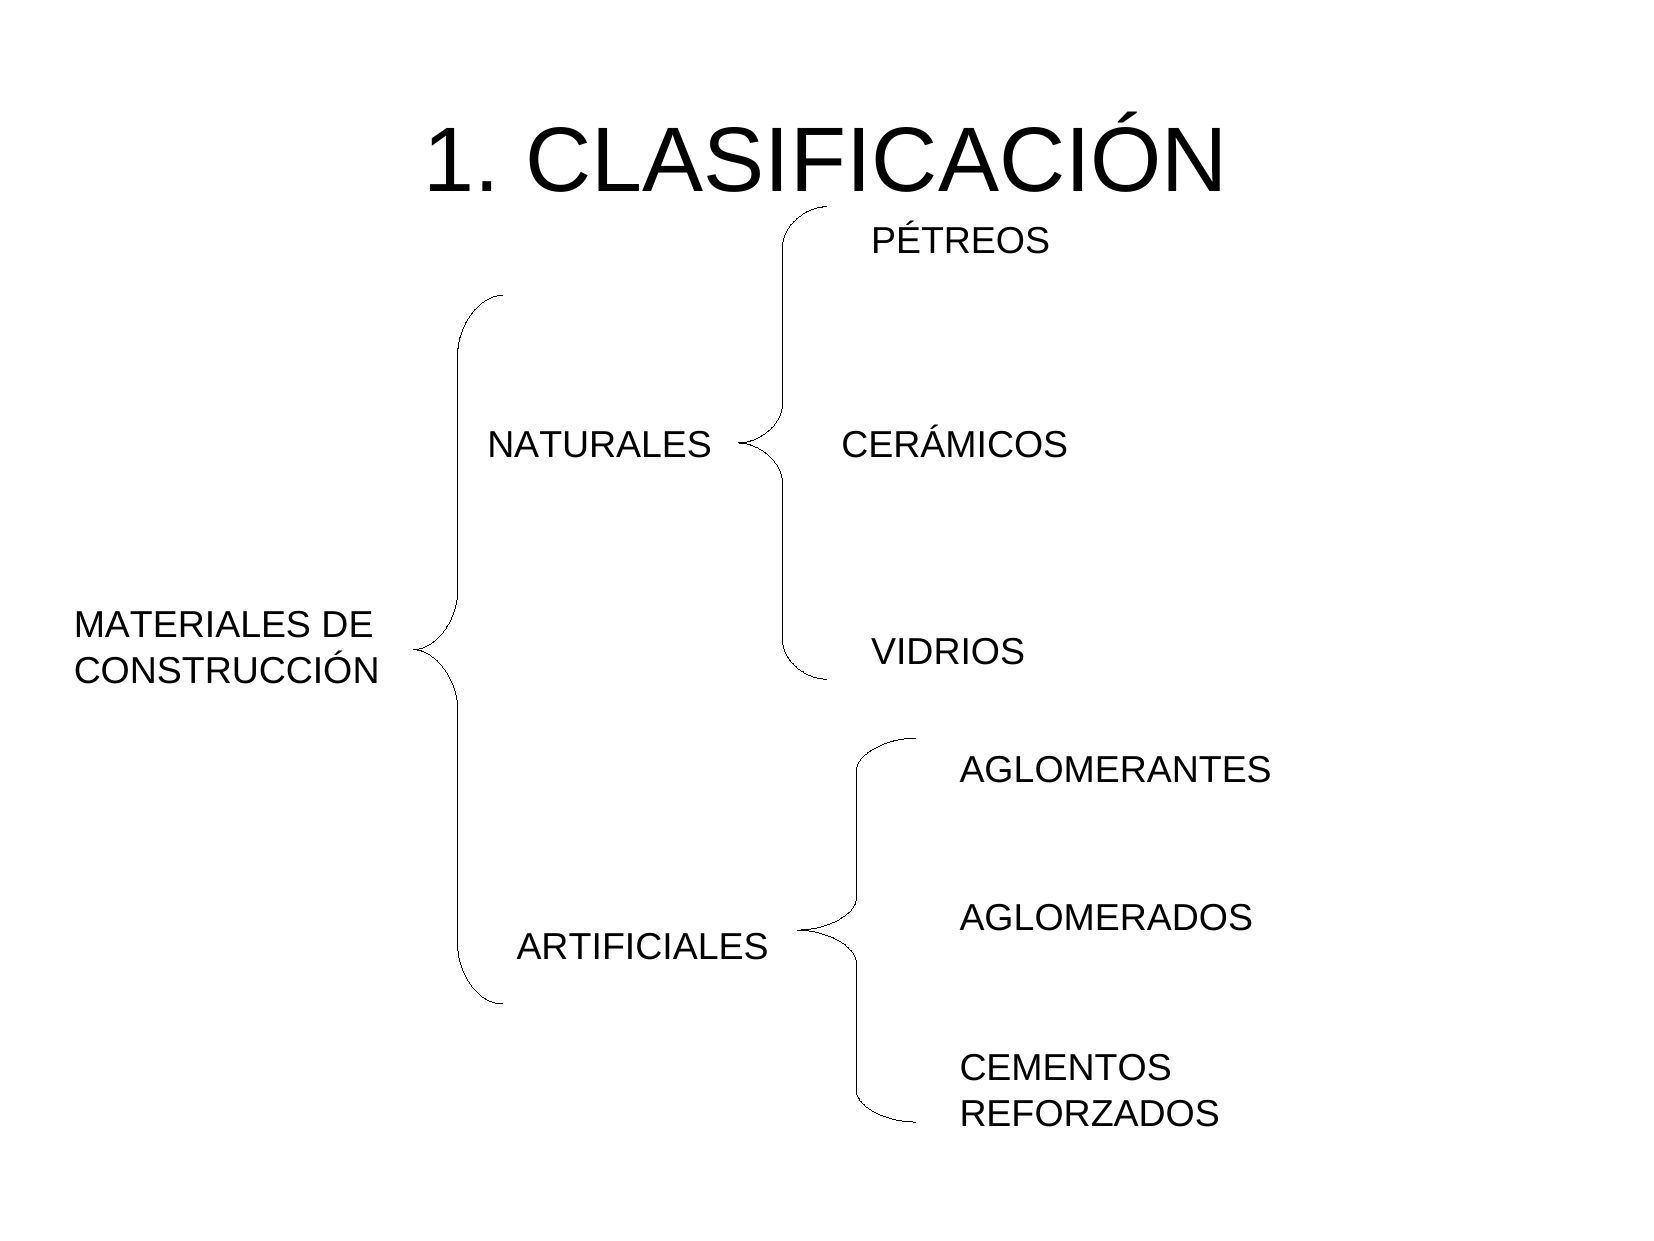

# 1. CLASIFICACIÓN
PÉTREOS
NATURALES
CERÁMICOS
MATERIALES DE CONSTRUCCIÓN
VIDRIOS
AGLOMERANTES
AGLOMERADOS
ARTIFICIALES
CEMENTOS REFORZADOS